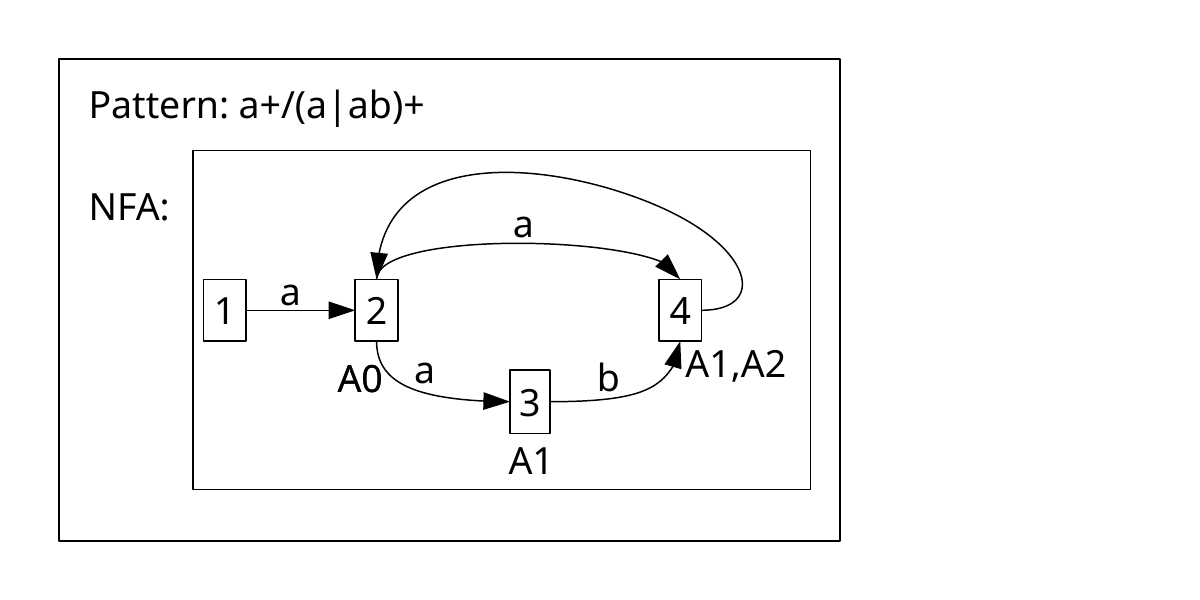

Pattern:	a+/(a|ab)+
NFA:
a
a
1
2
4
A1,A2
a
b
A0
A0
3
A1